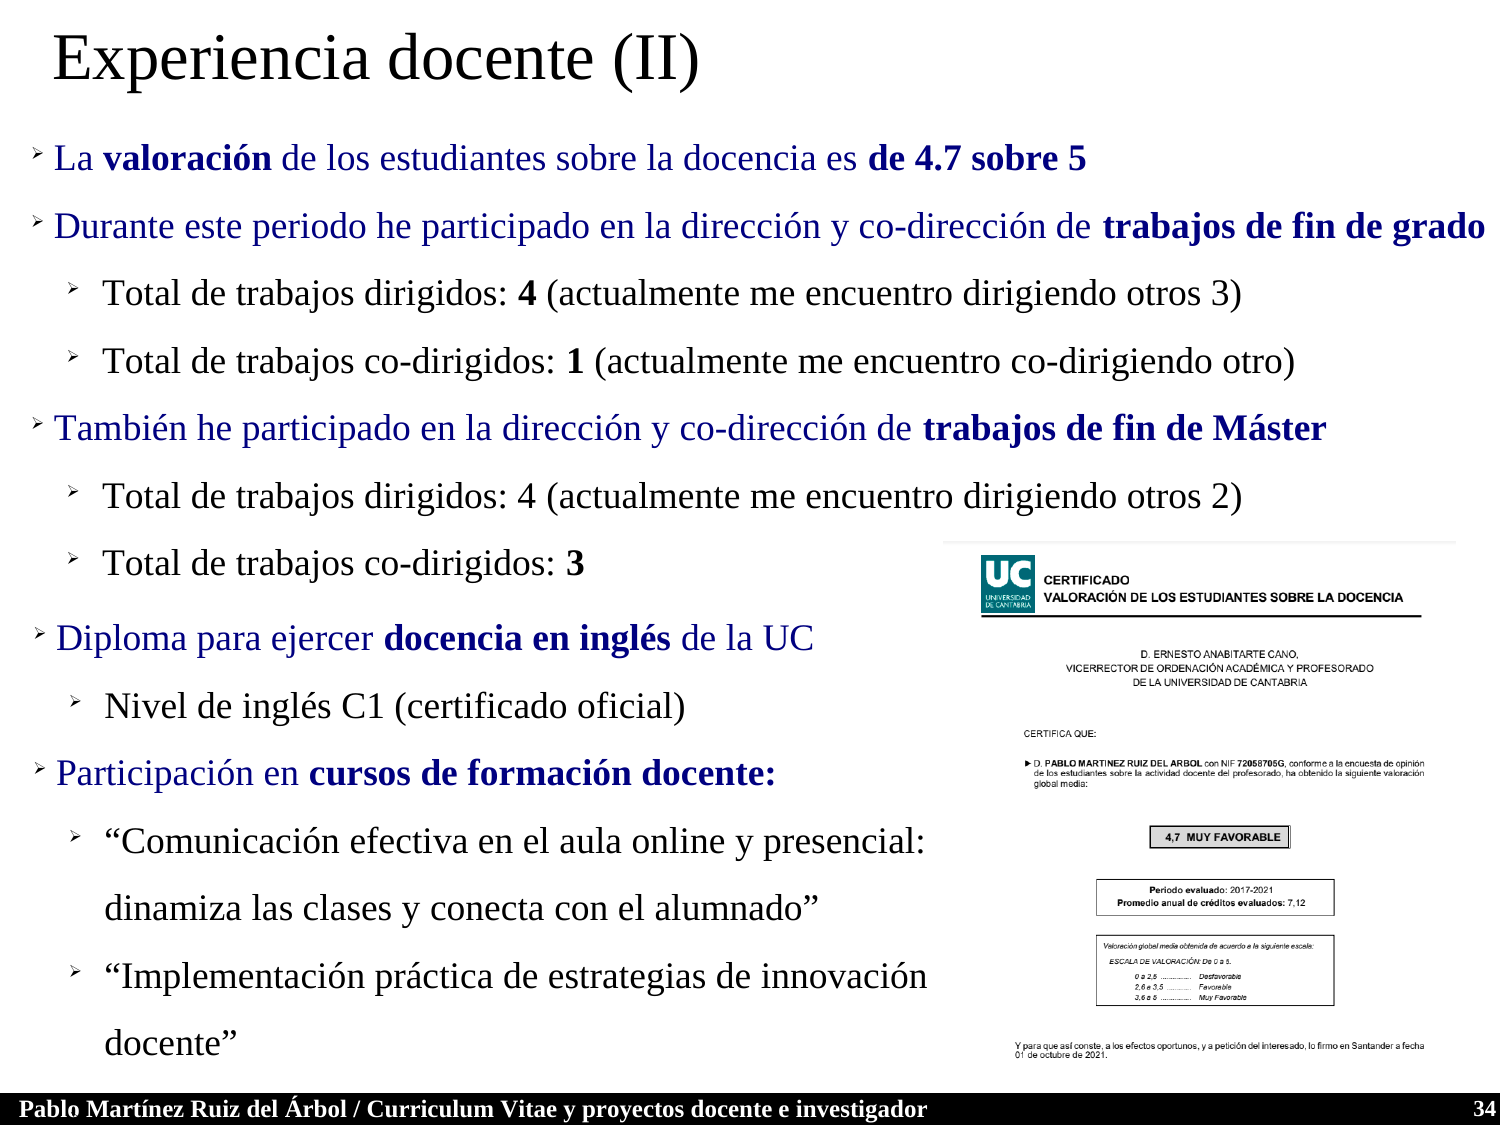

Experiencia docente (II)
 La valoración de los estudiantes sobre la docencia es de 4.7 sobre 5
 Durante este periodo he participado en la dirección y co-dirección de trabajos de fin de grado
Total de trabajos dirigidos: 4 (actualmente me encuentro dirigiendo otros 3)
Total de trabajos co-dirigidos: 1 (actualmente me encuentro co-dirigiendo otro)
 También he participado en la dirección y co-dirección de trabajos de fin de Máster
Total de trabajos dirigidos: 4 (actualmente me encuentro dirigiendo otros 2)
Total de trabajos co-dirigidos: 3
 Diploma para ejercer docencia en inglés de la UC
Nivel de inglés C1 (certificado oficial)
 Participación en cursos de formación docente:
“Comunicación efectiva en el aula online y presencial: dinamiza las clases y conecta con el alumnado”
“Implementación práctica de estrategias de innovación docente”
34